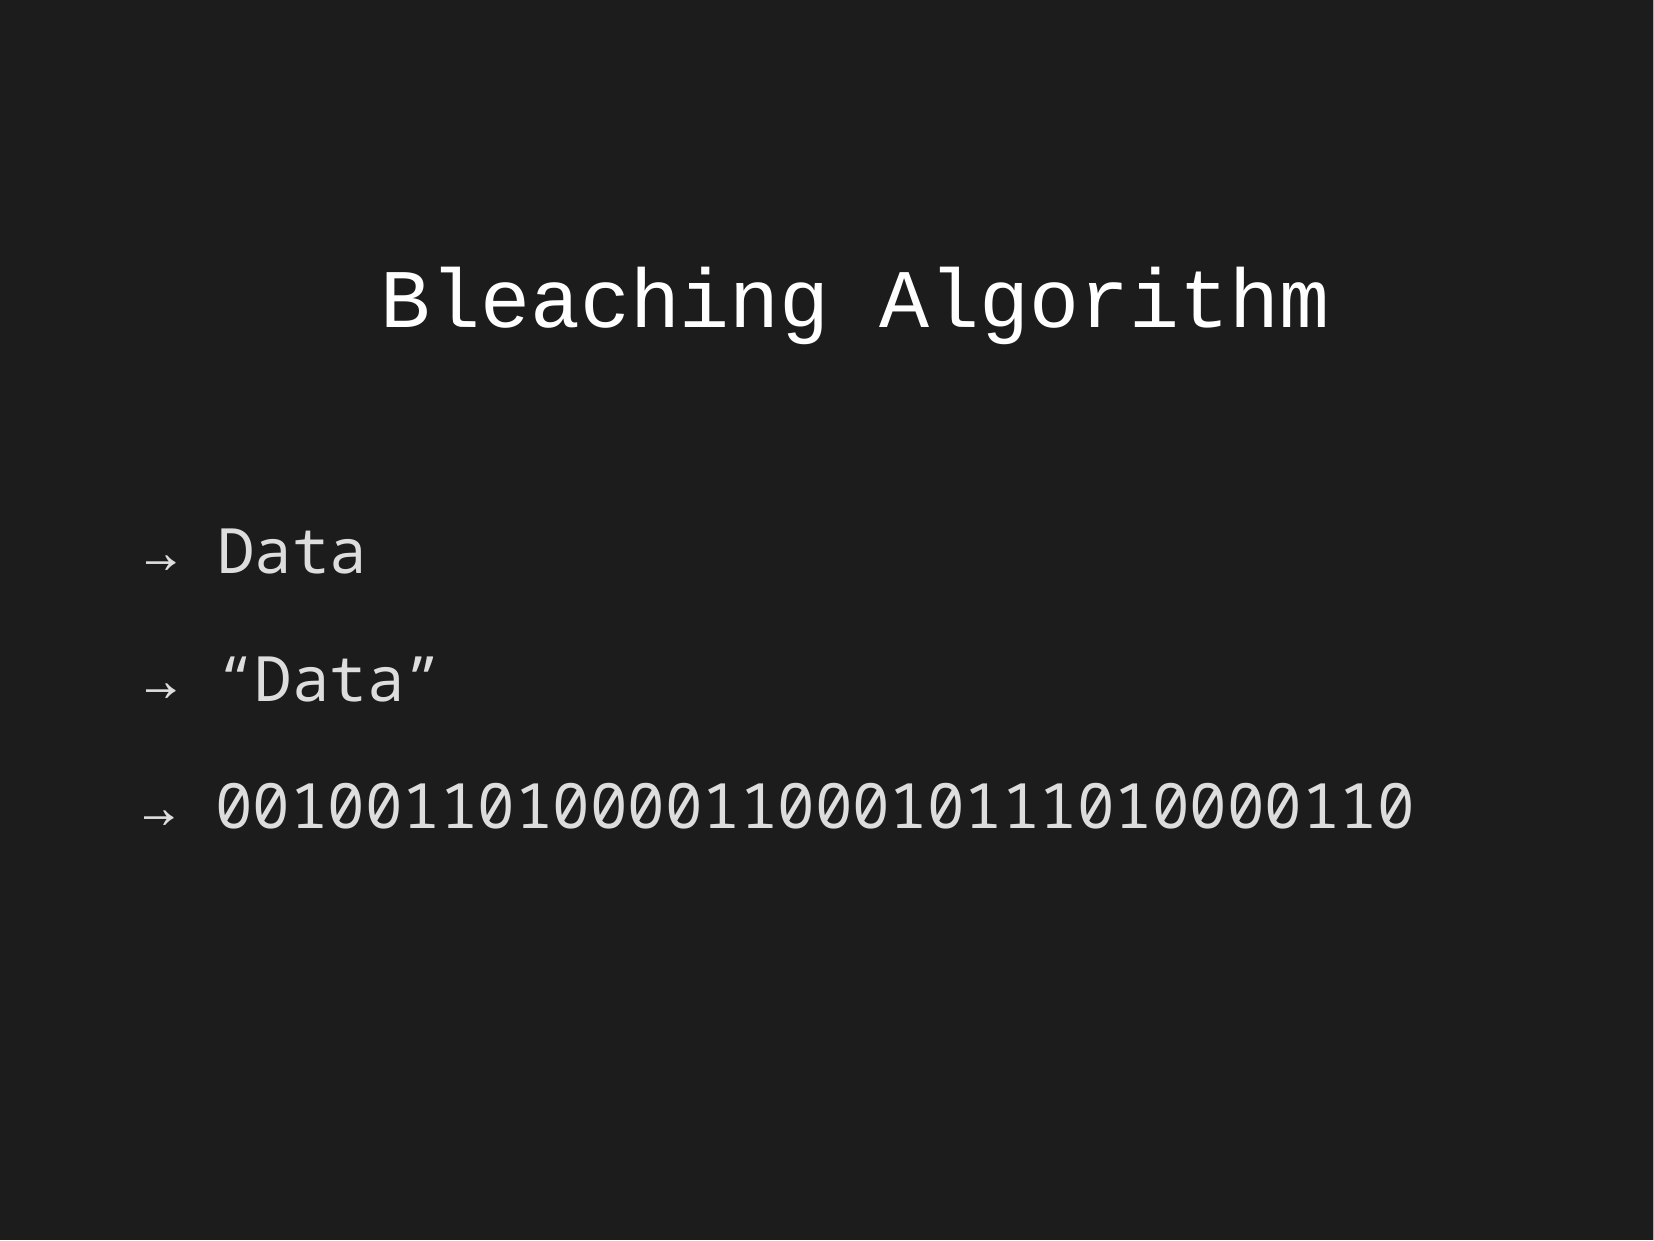

Bleaching Algorithm
 → Data
 → “Data”
→ 00100110100001100010111010000110